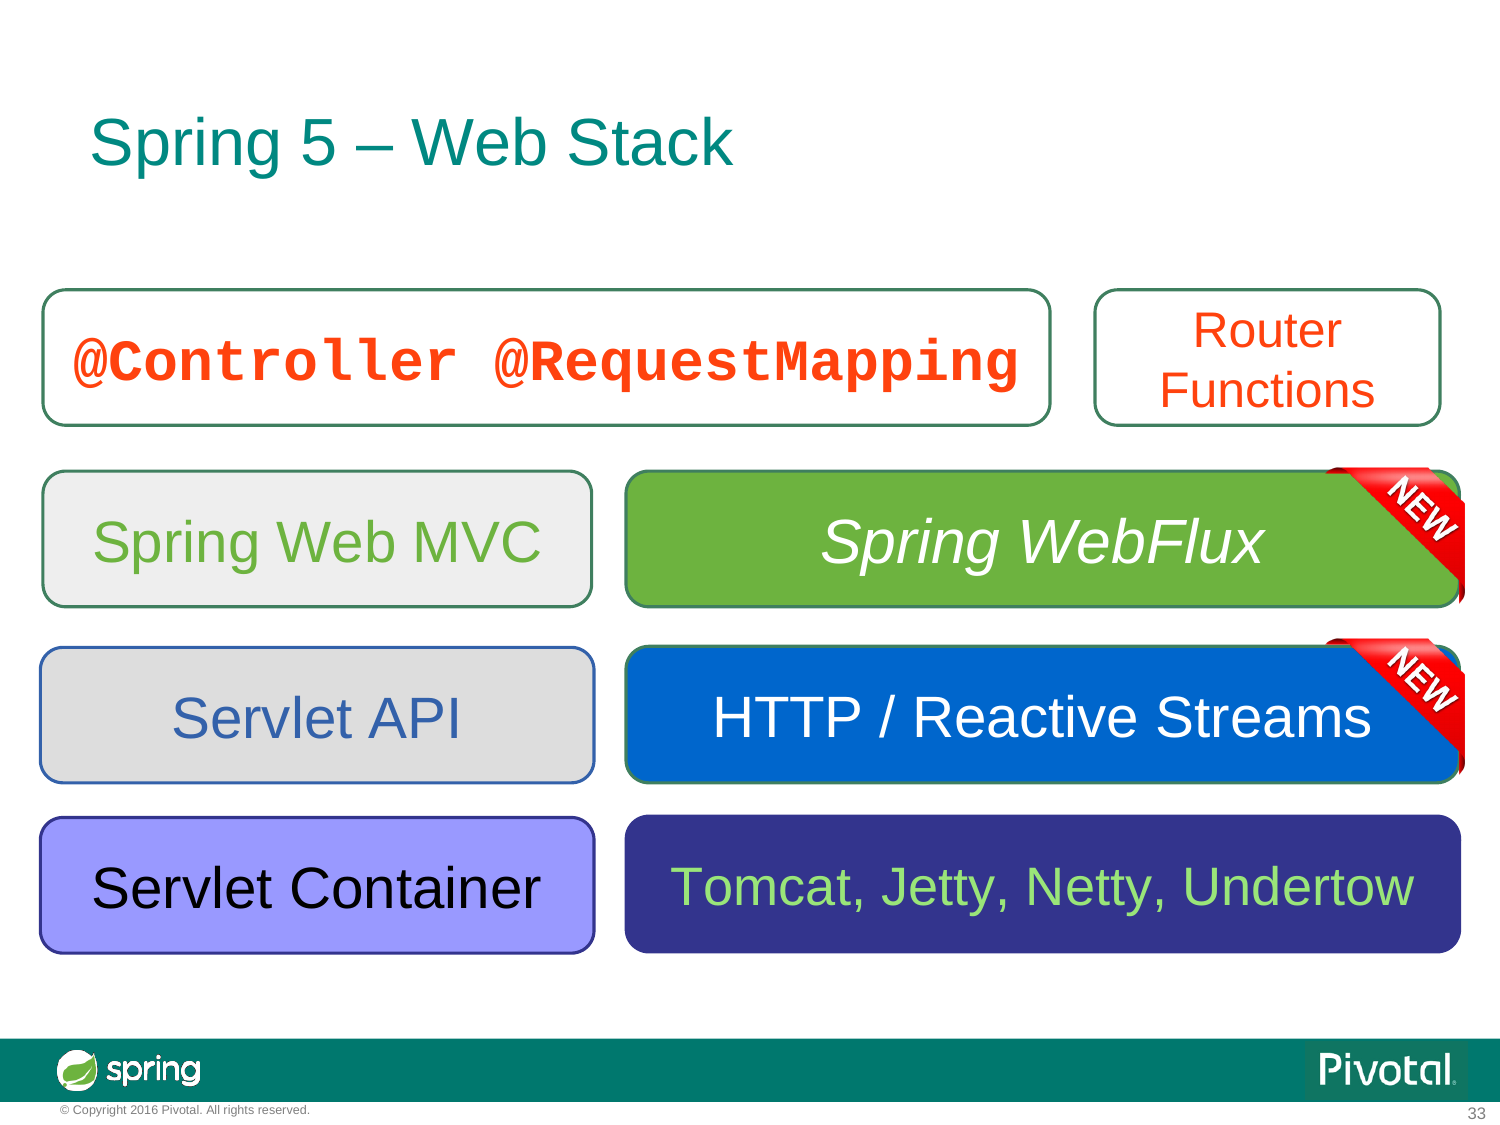

# Spring 5 – Web Stack
@Controller @RequestMapping
Router
Functions
Spring Web MVC
Spring WebFlux
HTTP / Reactive Streams
Servlet API
Tomcat, Jetty, Netty, Undertow
Servlet Container